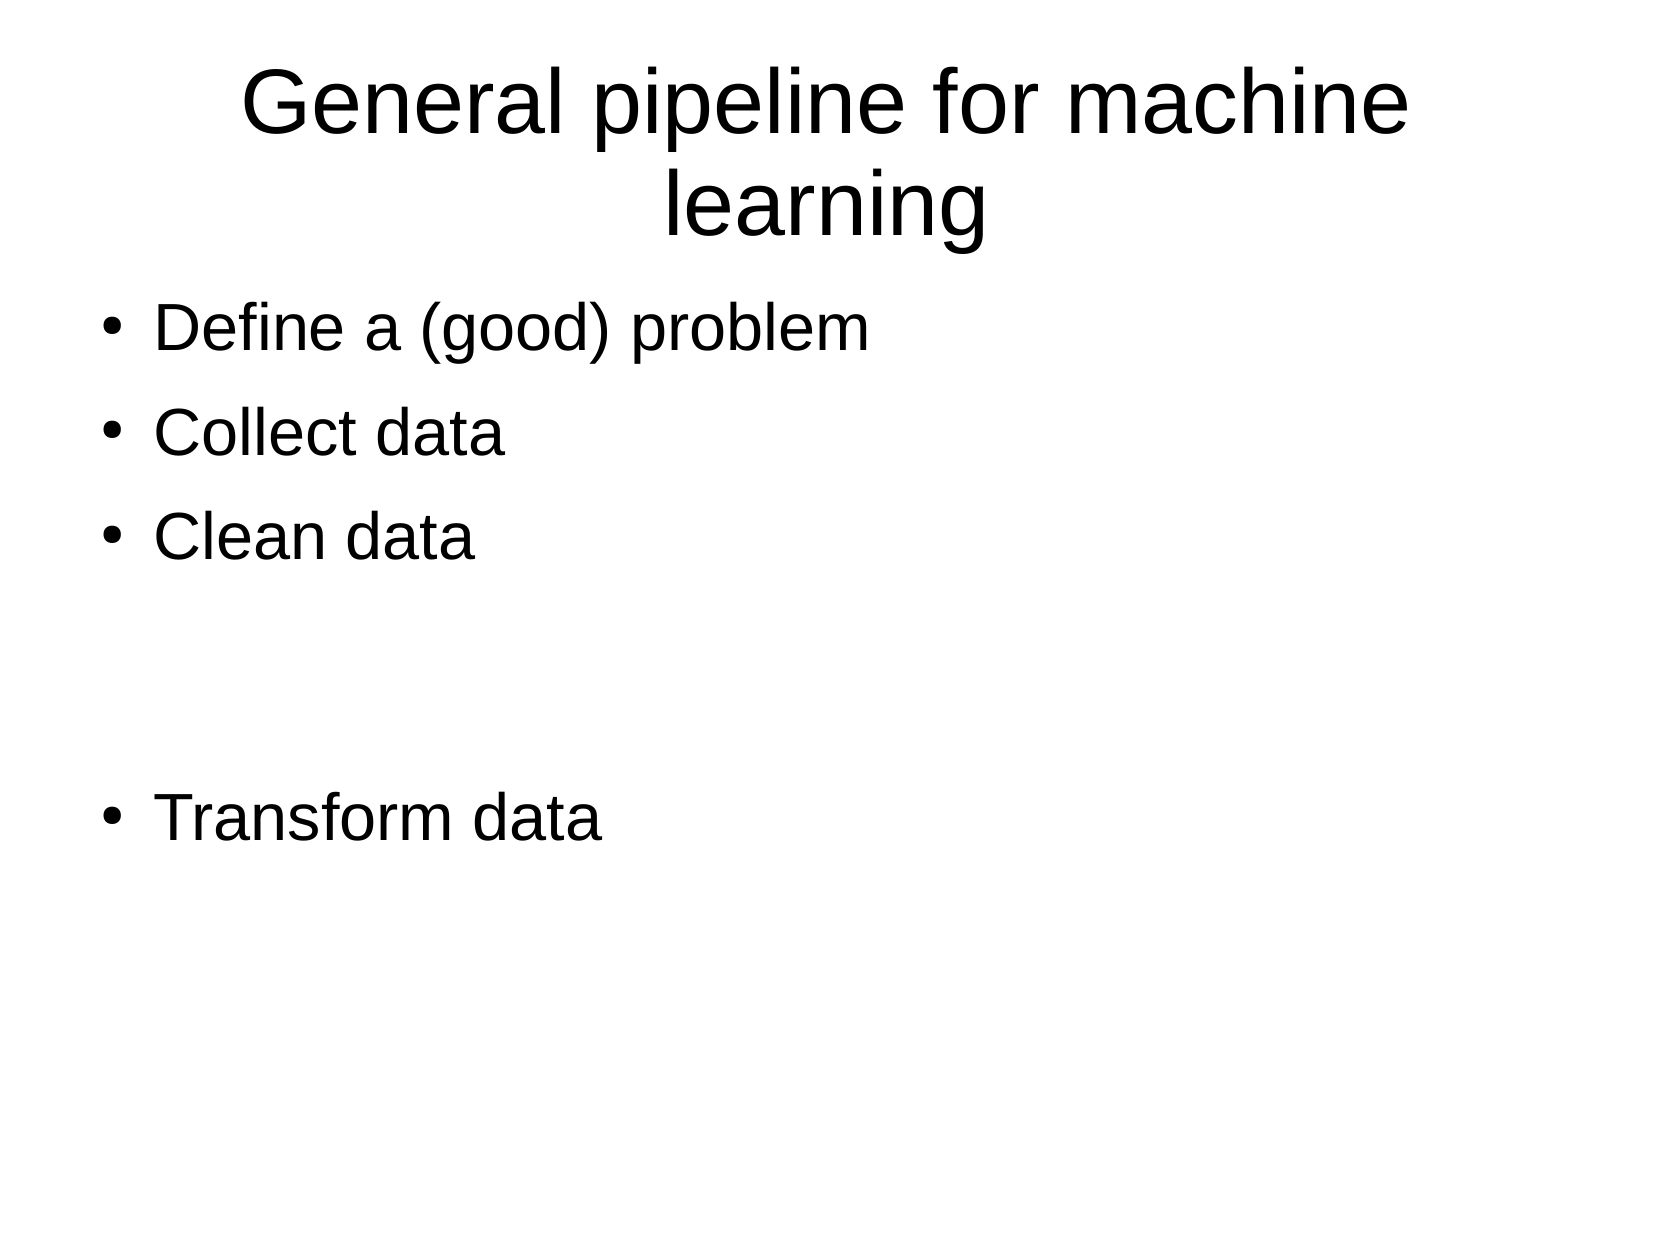

# General pipeline for machine learning
Define a (good) problem
Collect data
Clean data
Transform data